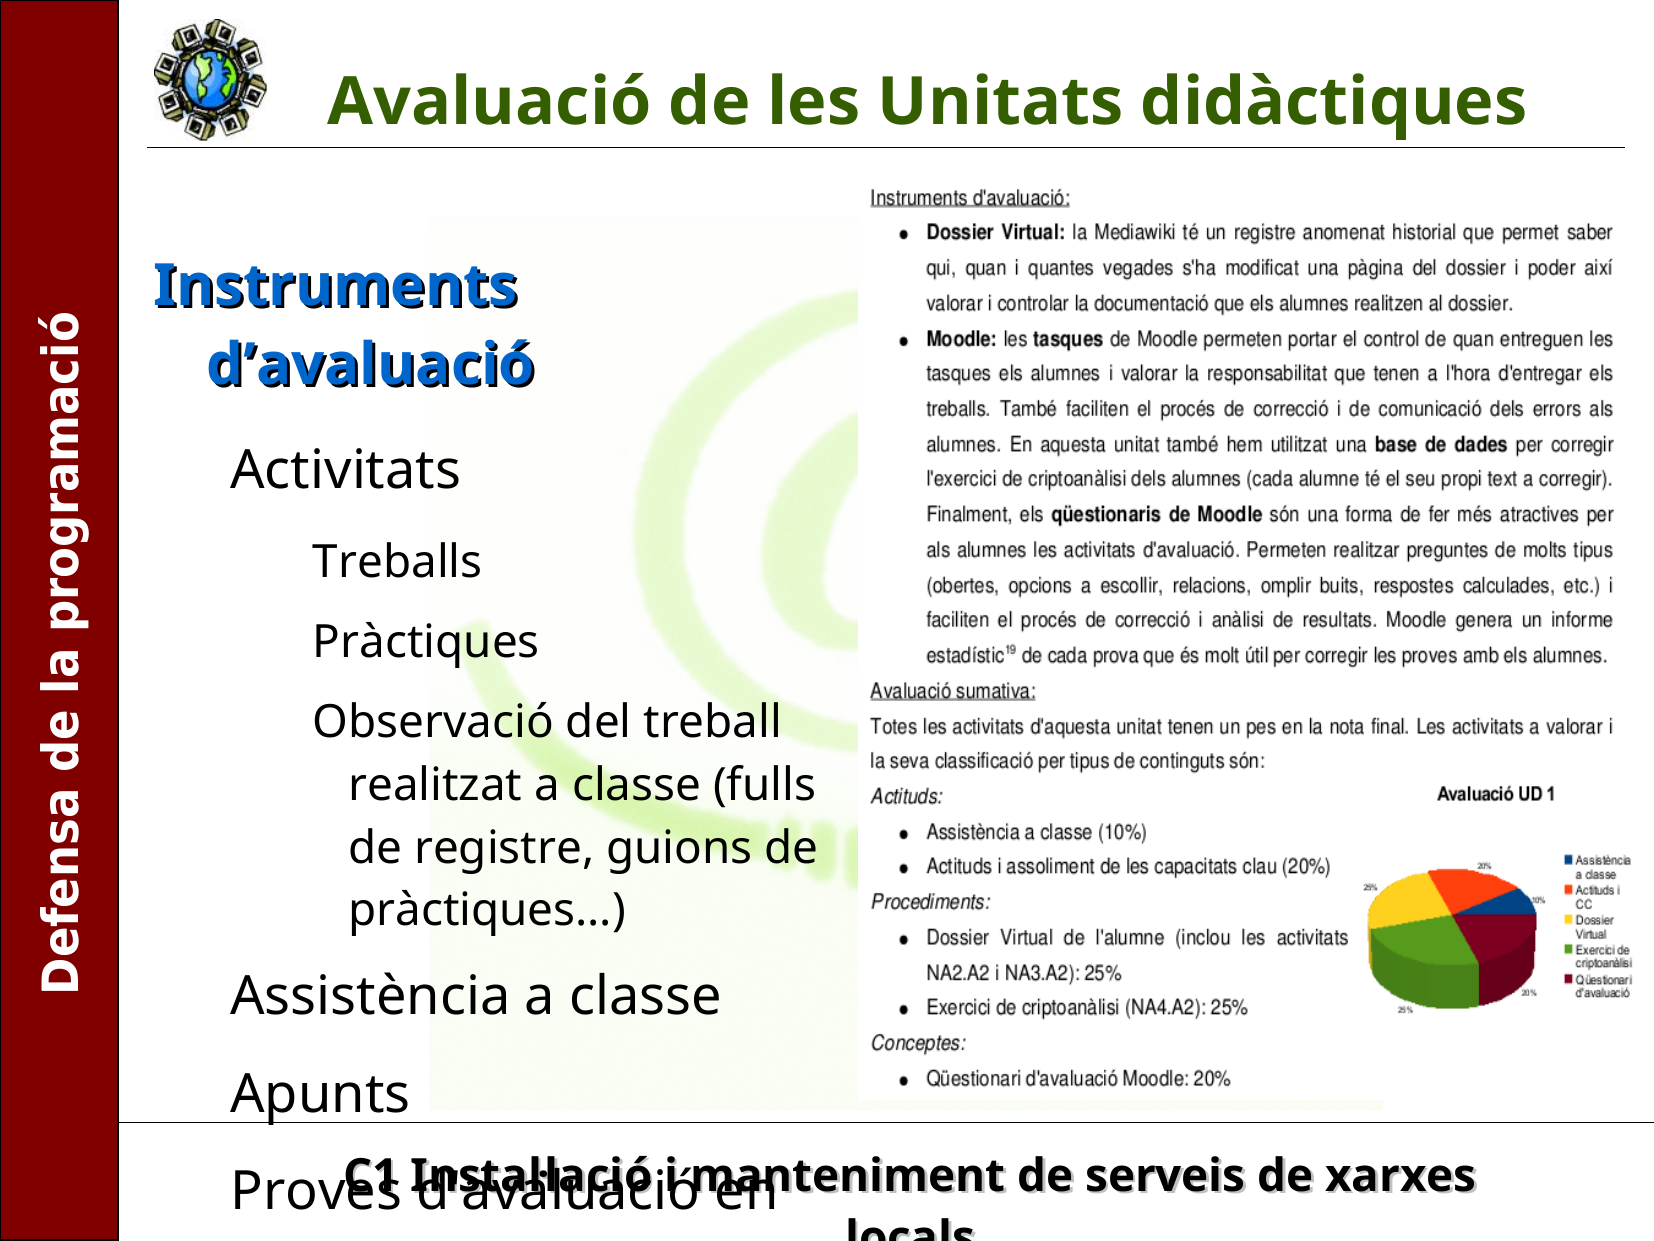

# Avaluació de les Unitats didàctiques
Instruments d’avaluació
Activitats
Treballs
Pràctiques
Observació del treball realitzat a classe (fulls de registre, guions de pràctiques...)
Assistència a classe
Apunts
Proves d'avaluació en Moodle